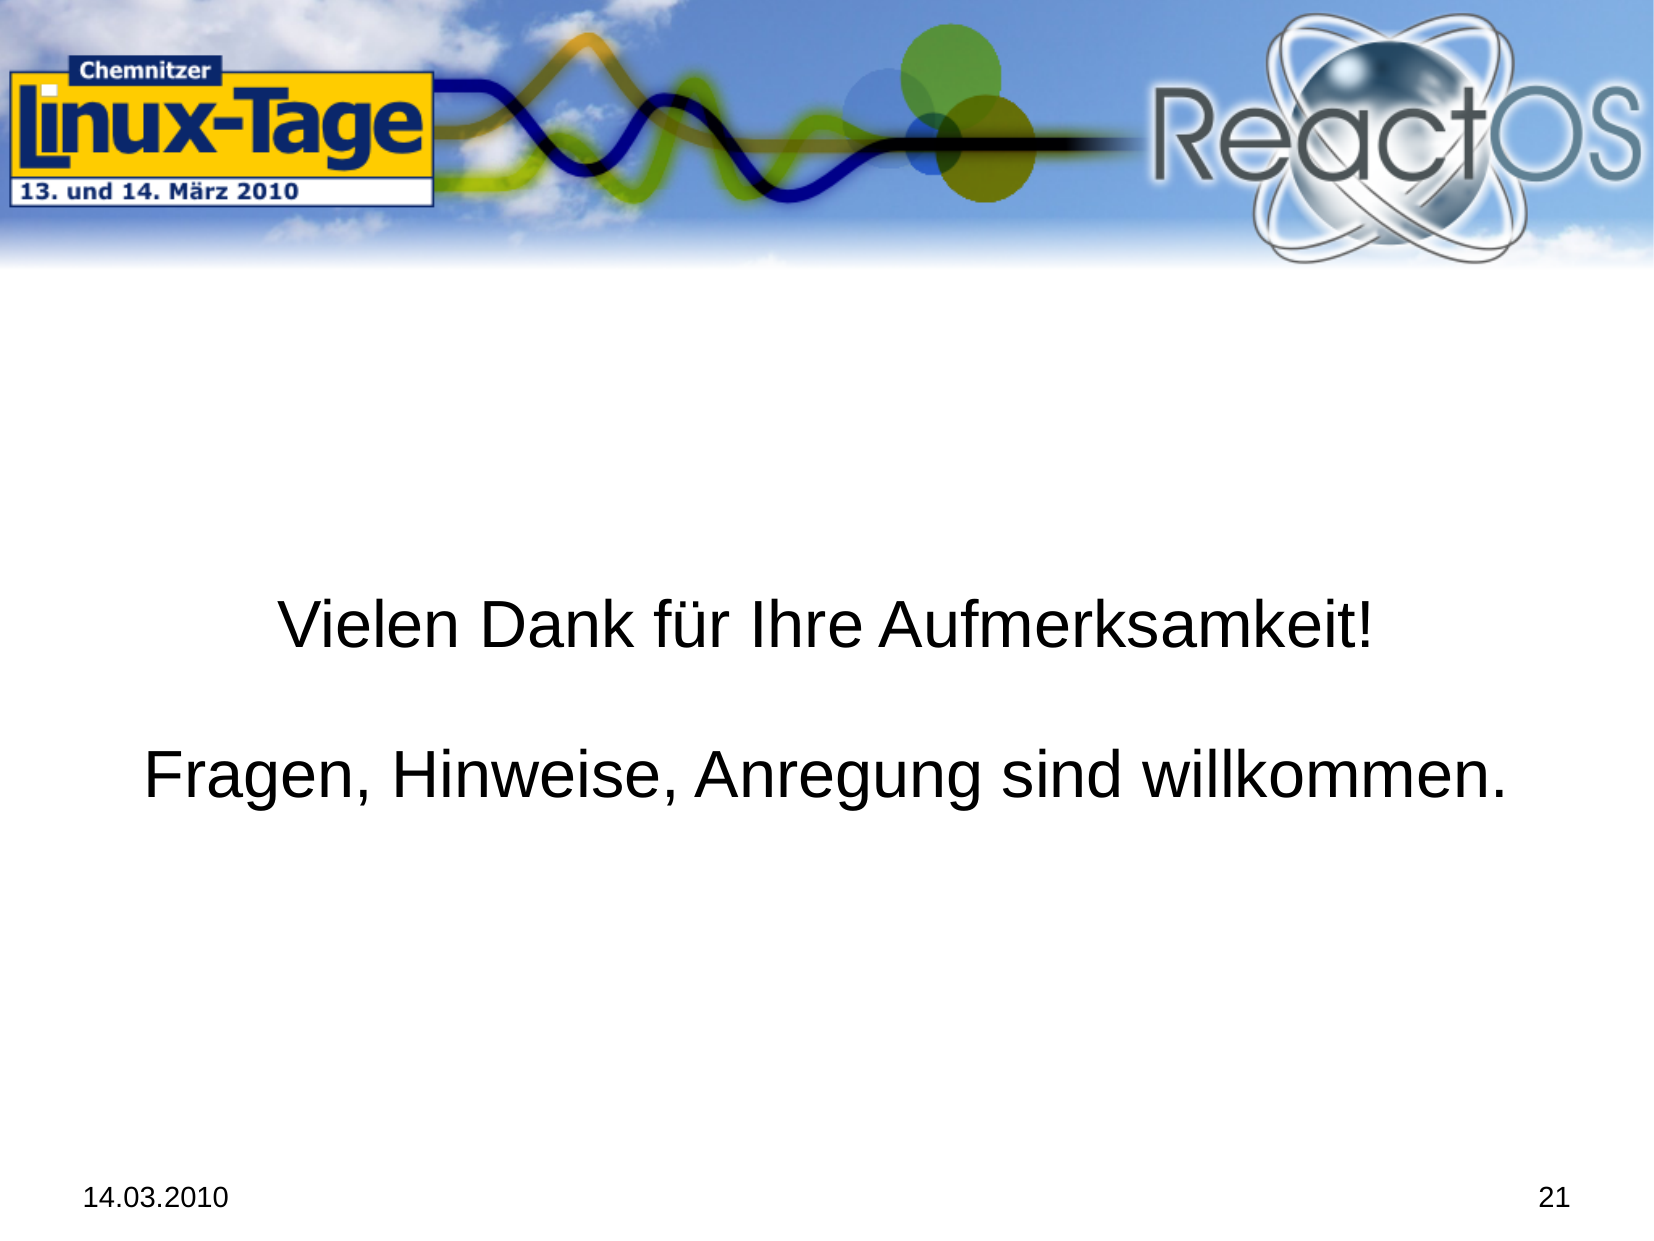

# Vielen Dank für Ihre Aufmerksamkeit!
Fragen, Hinweise, Anregung sind willkommen.
14.03.2010
21